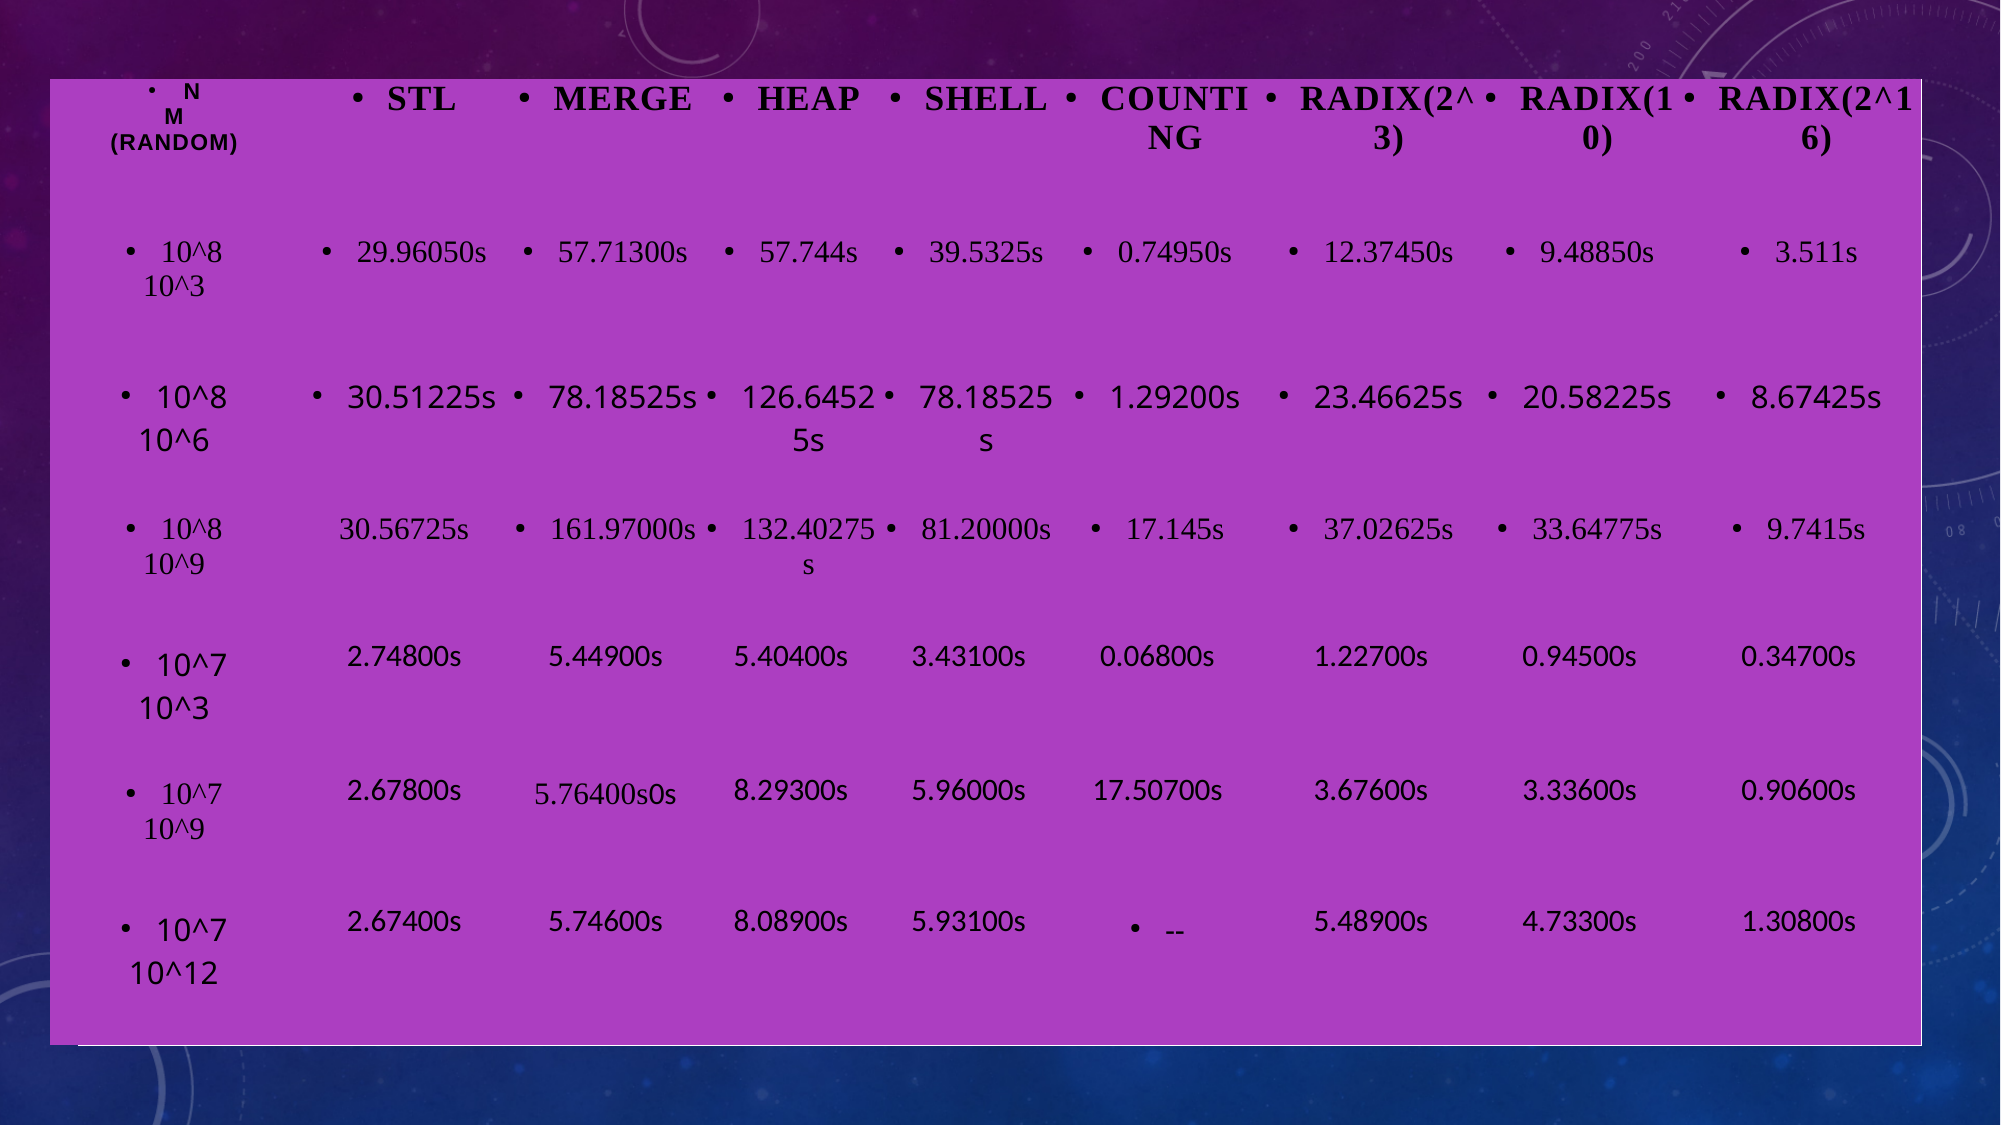

| N M (random) | STL | Merge | Heap | Shell | Counting | Radix(2^3) | Radix(10) | Radix(2^16) |
| --- | --- | --- | --- | --- | --- | --- | --- | --- |
| 10^8 10^3 | 29.96050s | 57.71300s | 57.744s | 39.5325s | 0.74950s | 12.37450s | 9.48850s | 3.511s |
| 10^8 10^6 | 30.51225s | 78.18525s | 126.64525s | 78.18525s | 1.29200s | 23.46625s | 20.58225s | 8.67425s |
| 10^8 10^9 | 30.56725s | 161.97000s | 132.40275s | 81.20000s | 17.145s | 37.02625s | 33.64775s | 9.7415s |
| 10^7 10^3 | 2.74800s | 5.44900s | 5.40400s | 3.43100s | 0.06800s | 1.22700s | 0.94500s | 0.34700s |
| 10^7 10^9 | 2.67800s | 5.76400s0s | 8.29300s | 5.96000s | 17.50700s | 3.67600s | 3.33600s | 0.90600s |
| 10^7 10^12 | 2.67400s | 5.74600s | 8.08900s | 5.93100s | -- | 5.48900s | 4.73300s | 1.30800s |